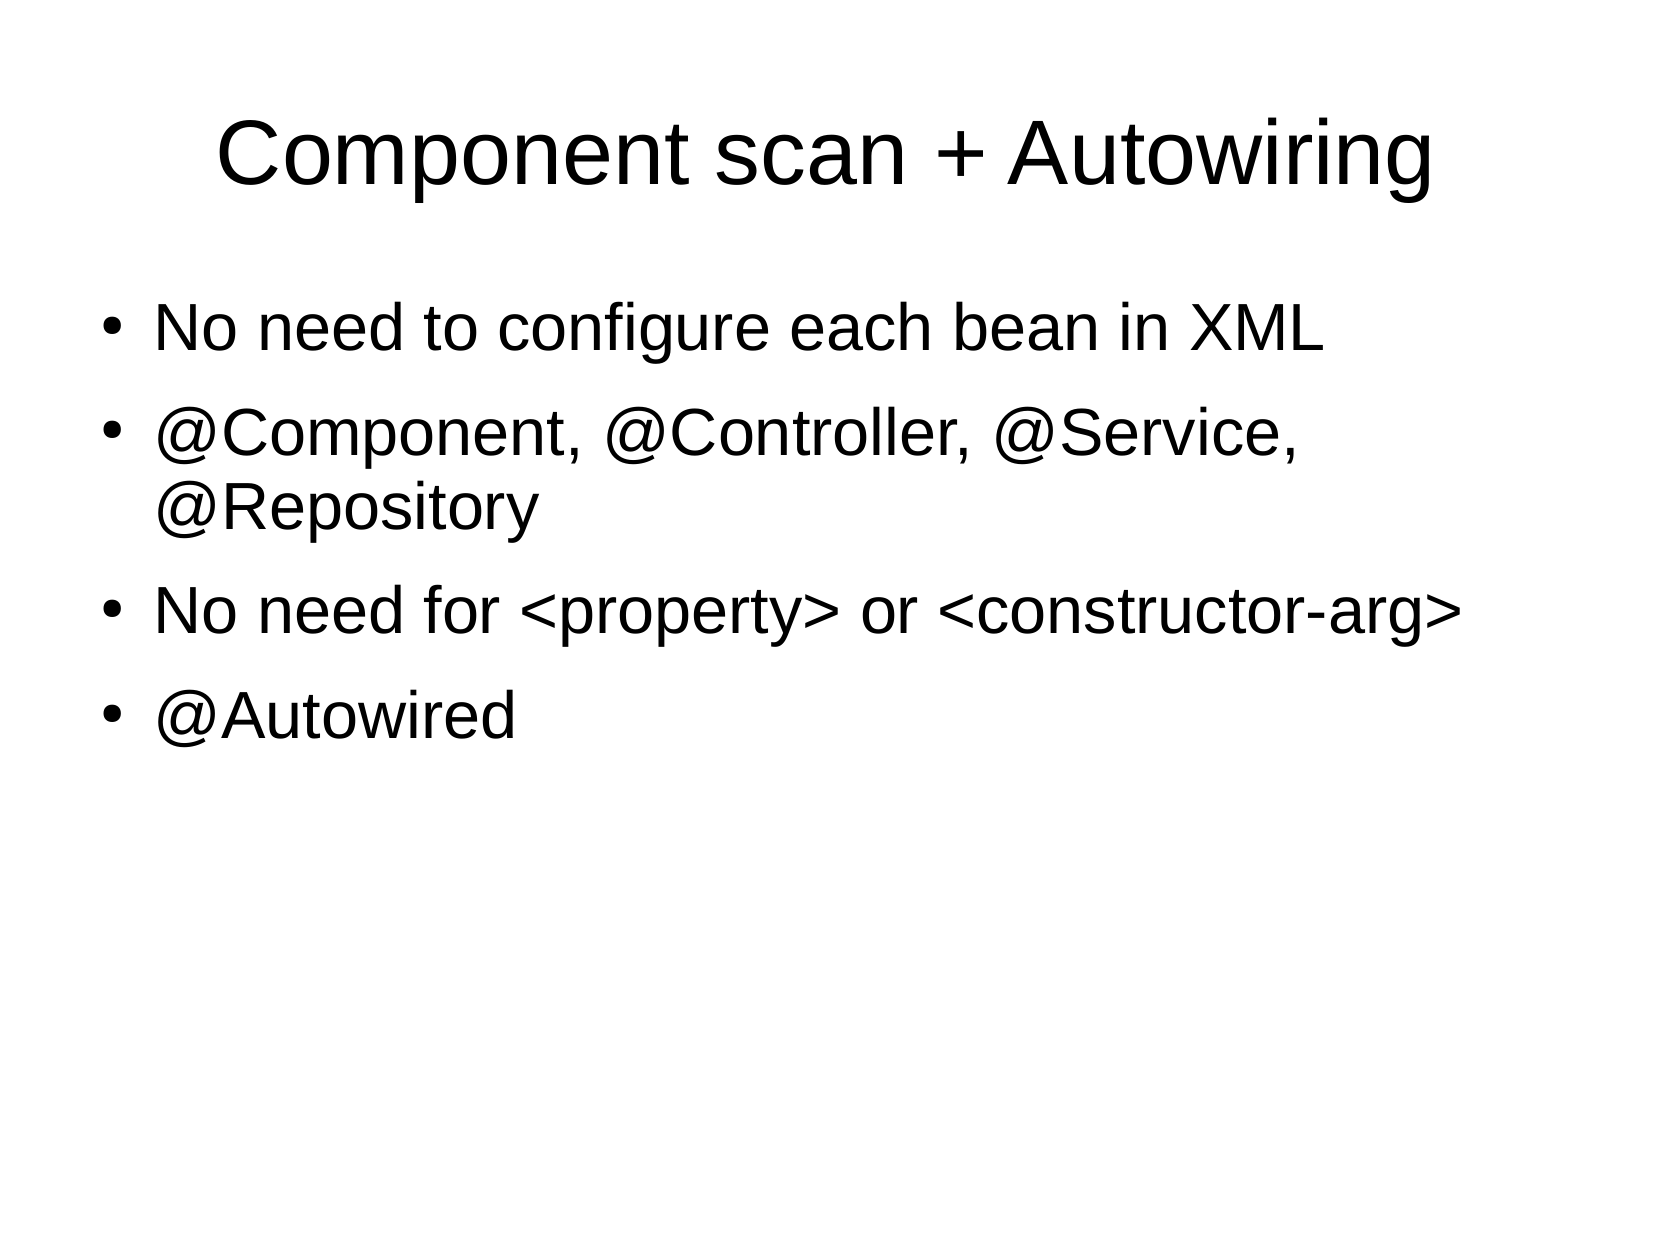

# Component scan + Autowiring
No need to configure each bean in XML
@Component, @Controller, @Service, @Repository
No need for <property> or <constructor-arg>
@Autowired